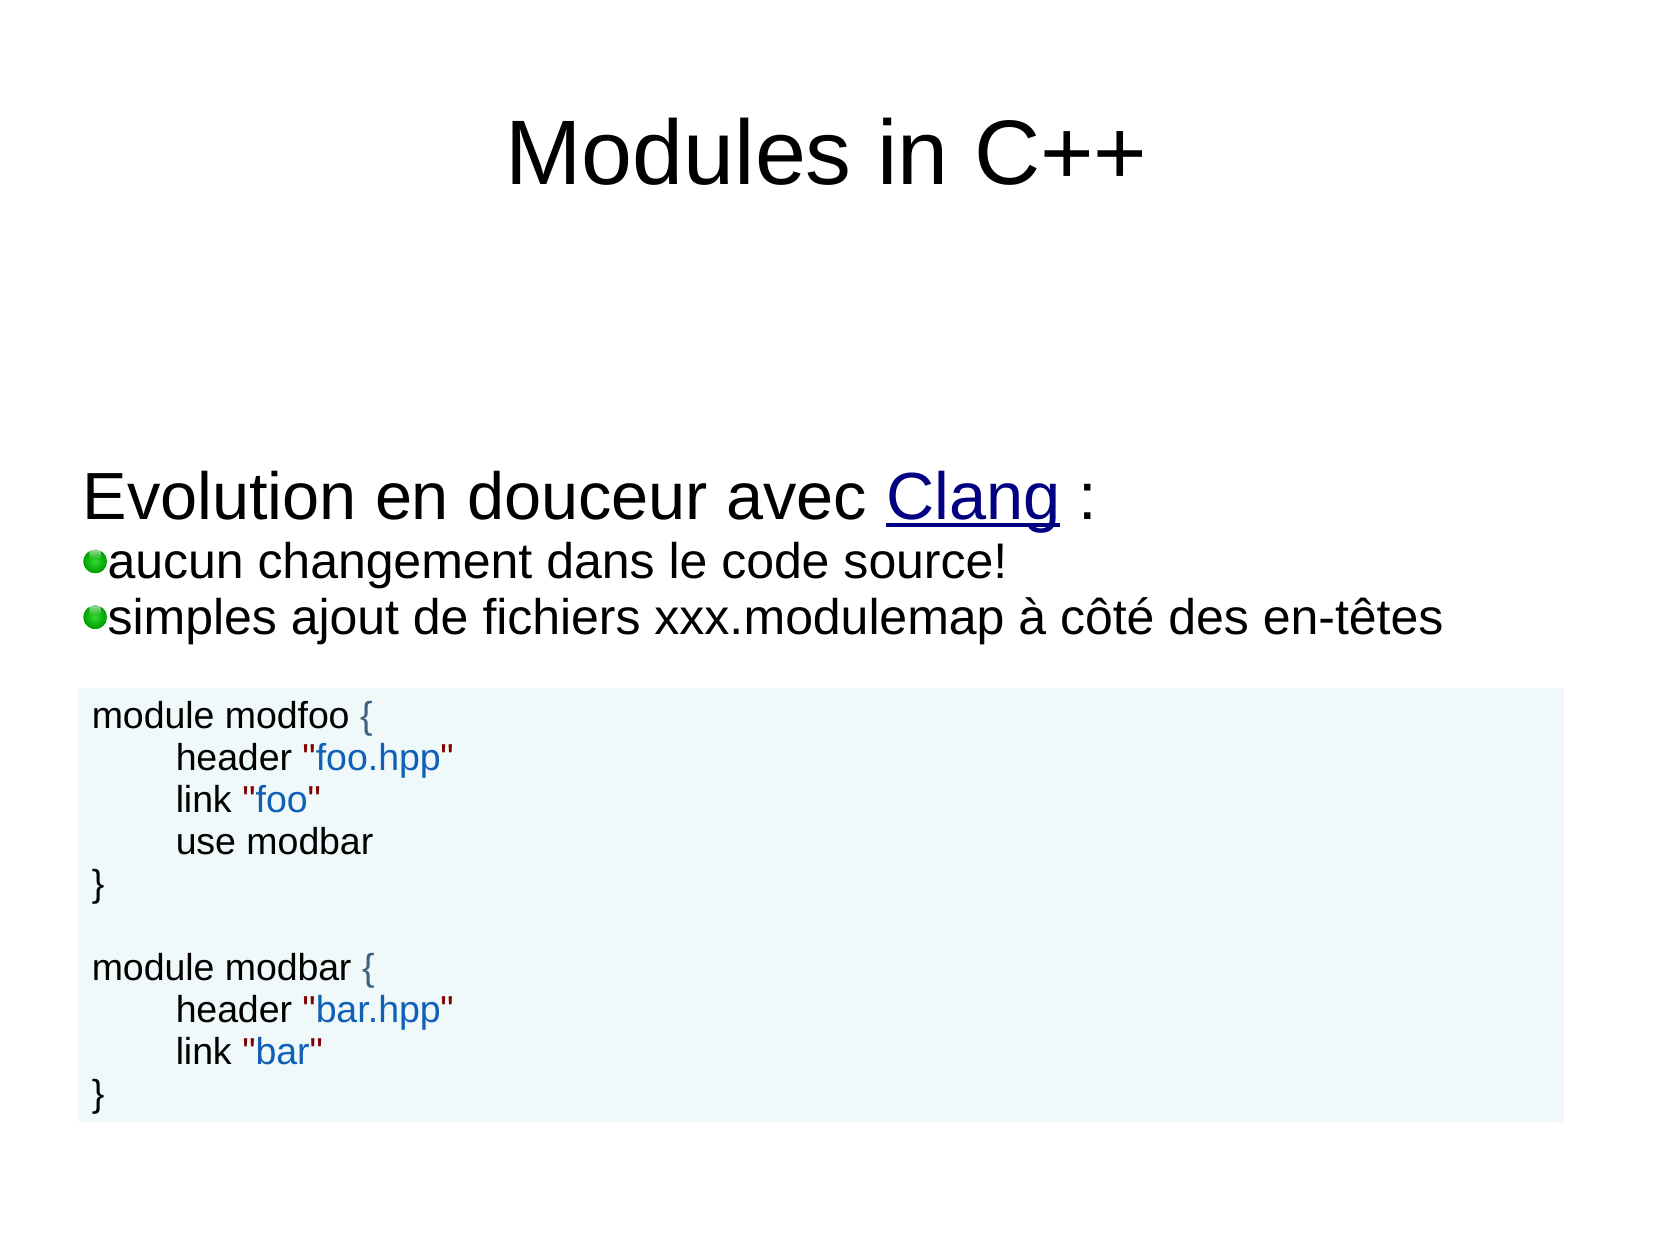

# Modules in C++
Evolution en douceur avec Clang :
aucun changement dans le code source!
simples ajout de fichiers xxx.modulemap à côté des en-têtes
| module modfoo { header "foo.hpp" link "foo" use modbar } module modbar { header "bar.hpp" link "bar" } |
| --- |